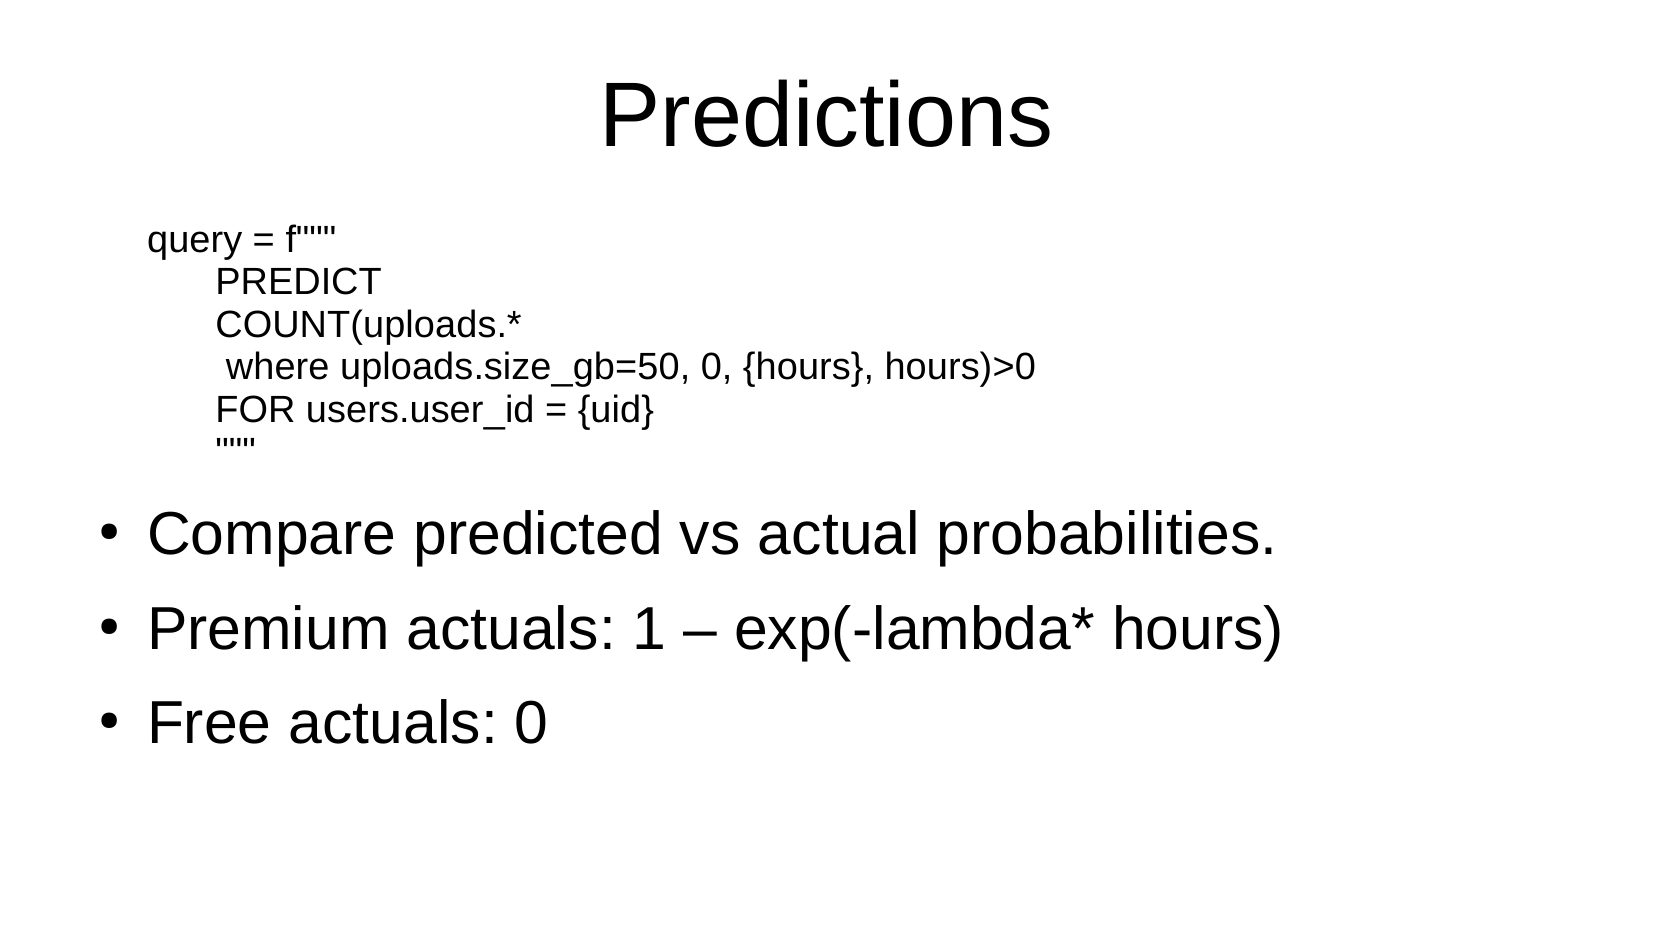

# Predictions
query = f"""
			PREDICT
			COUNT(uploads.*
					 where uploads.size_gb=50, 0, {hours}, hours)>0
 			FOR users.user_id = {uid}
		"""
Compare predicted vs actual probabilities.
Premium actuals: 1 – exp(-lambda* hours)
Free actuals: 0